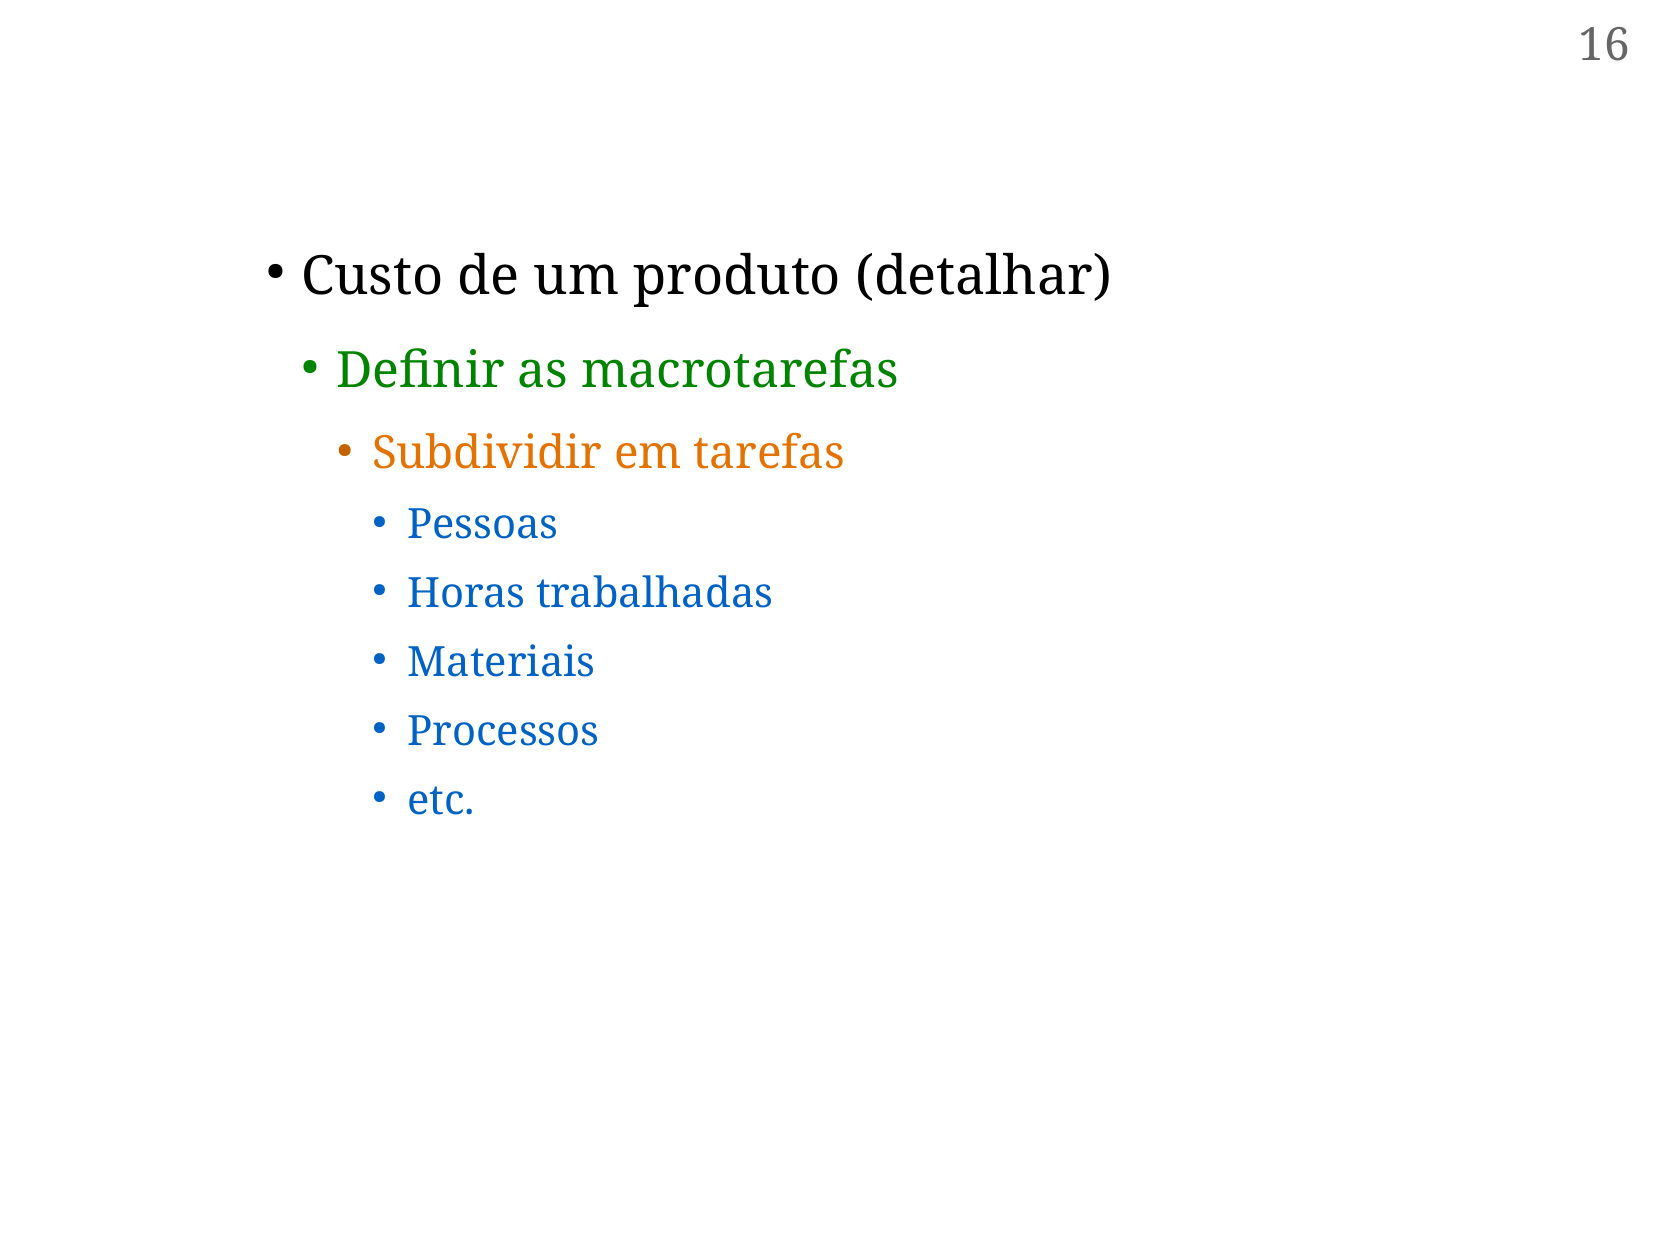

16
#
Custo de um produto (detalhar)
Definir as macrotarefas
Subdividir em tarefas
Pessoas
Horas trabalhadas
Materiais
Processos
etc.